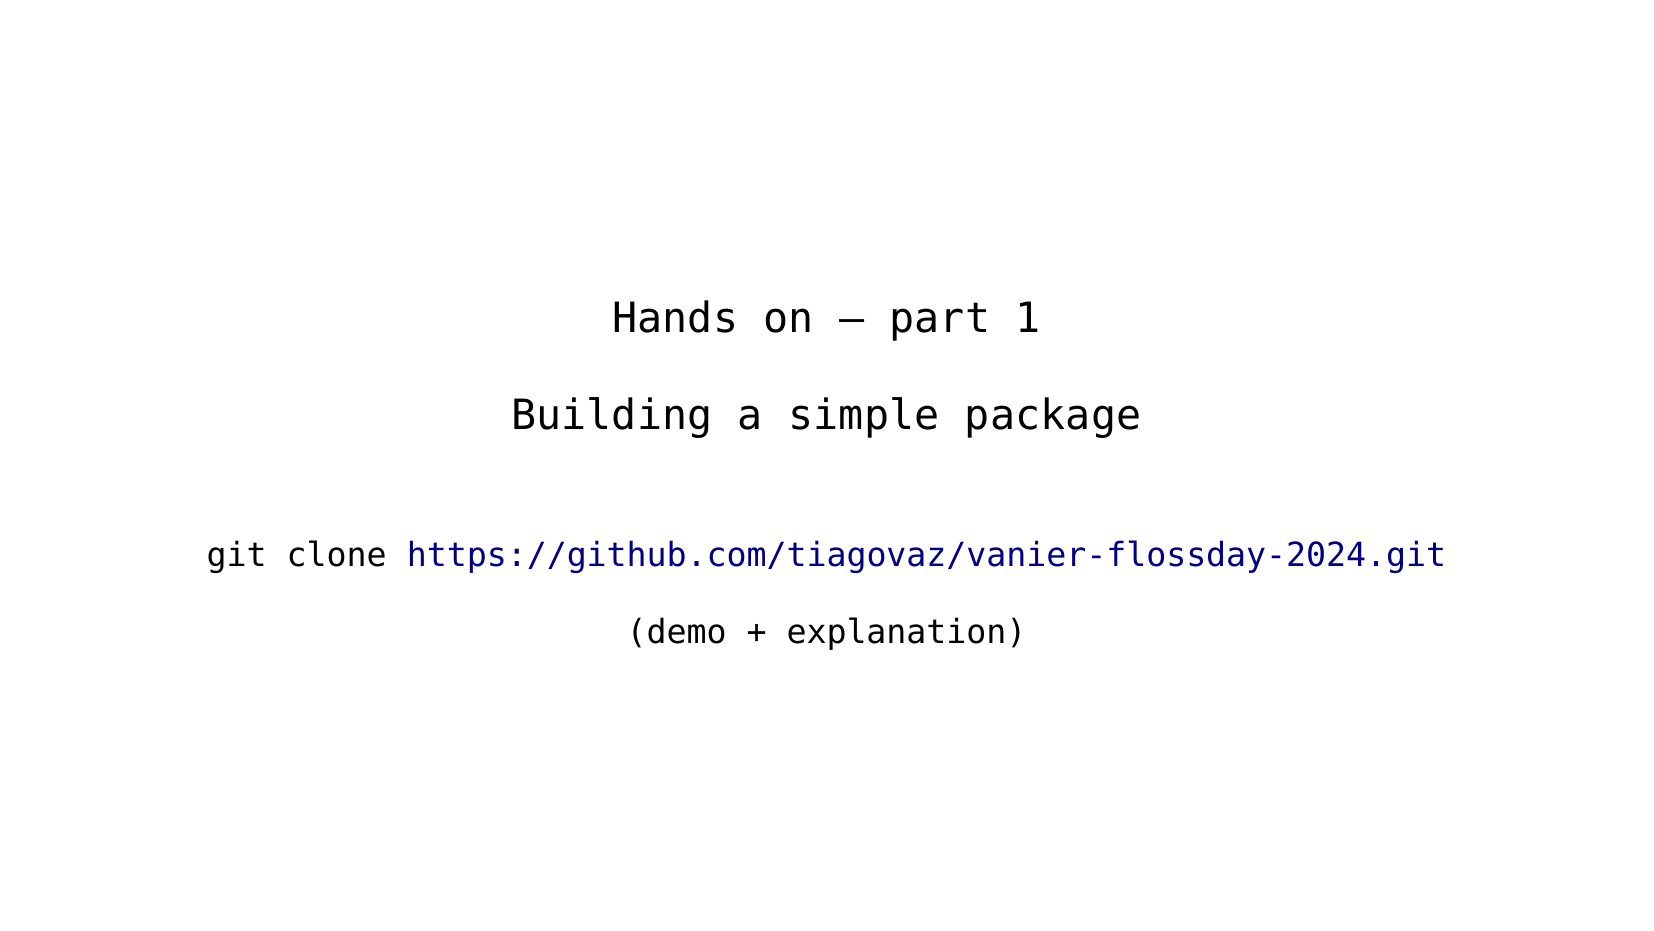

# Hands on – part 1
Building a simple package
git clone https://github.com/tiagovaz/vanier-flossday-2024.git
(demo + explanation)